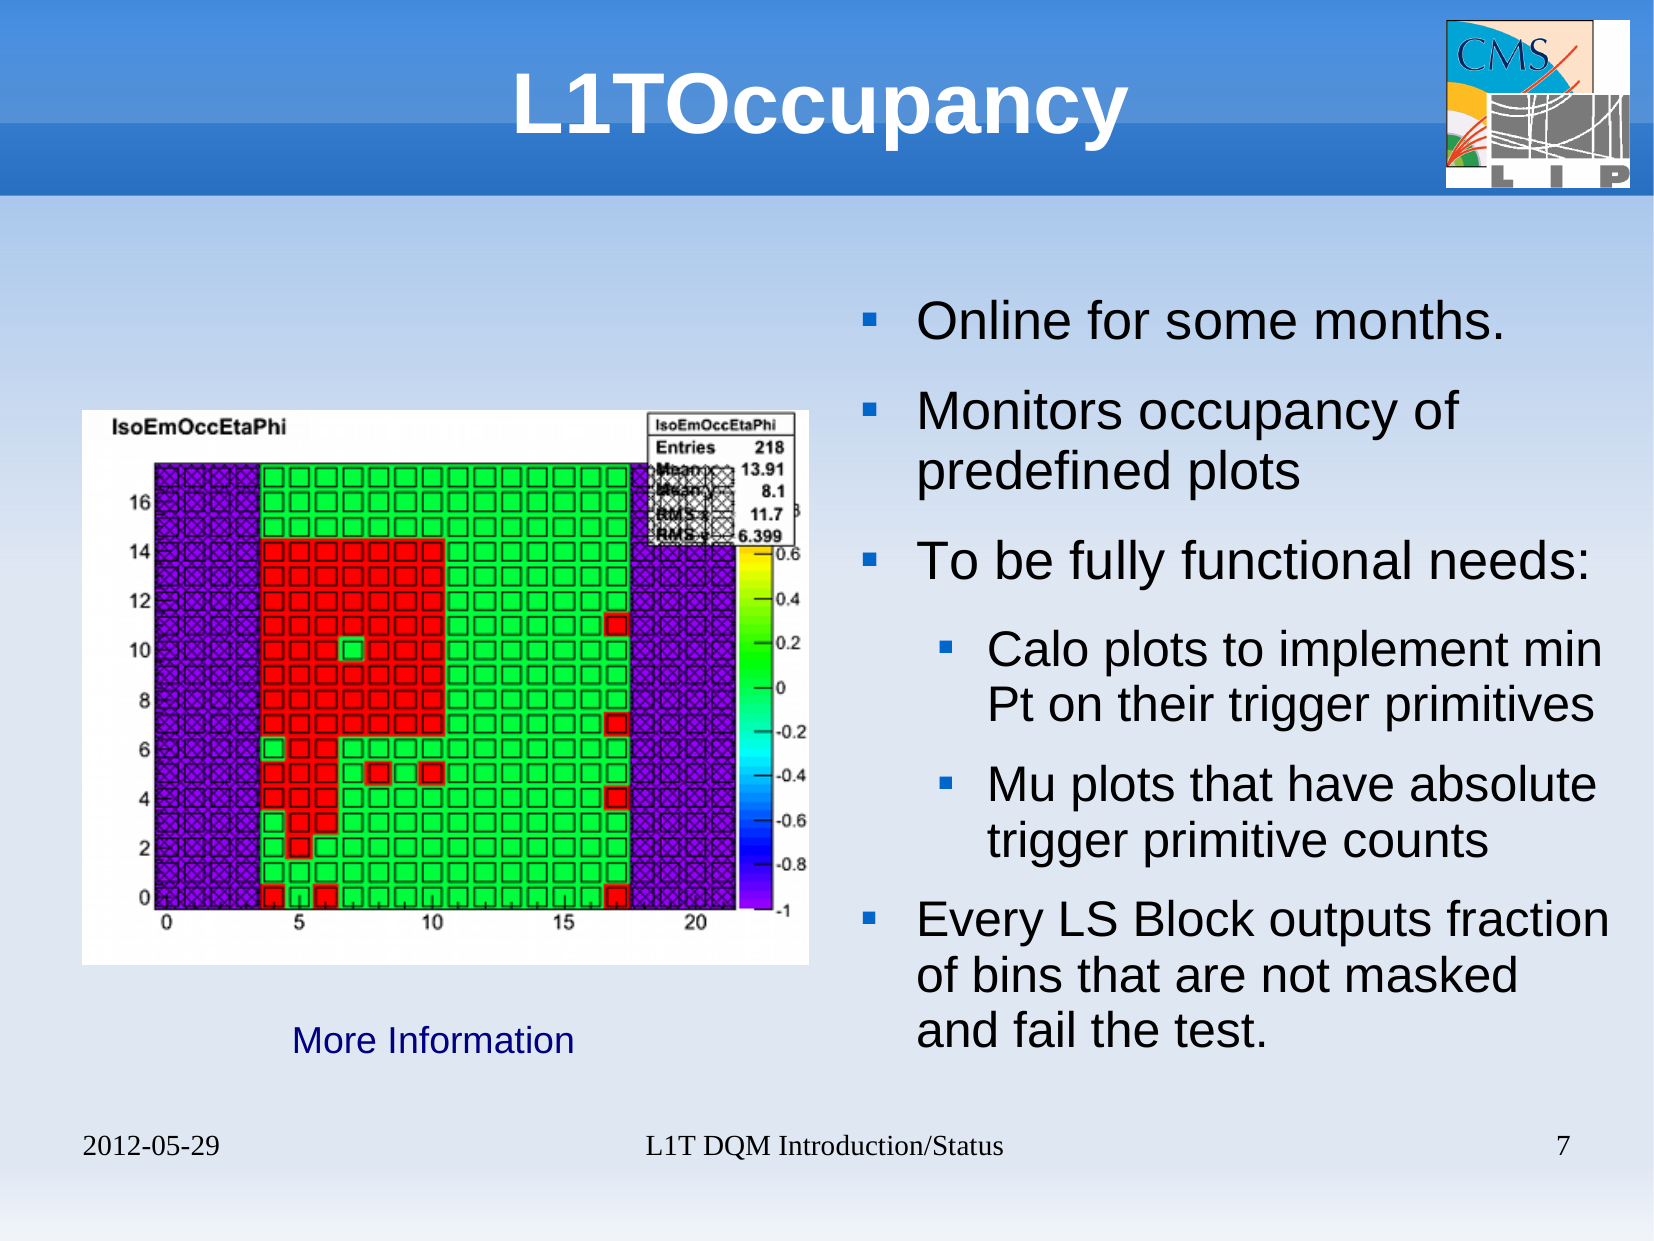

# L1TOccupancy
Online for some months.
Monitors occupancy of predefined plots
To be fully functional needs:
Calo plots to implement min Pt on their trigger primitives
Mu plots that have absolute trigger primitive counts
Every LS Block outputs fraction of bins that are not masked and fail the test.
More Information
2012-05-29
L1T DQM Introduction/Status
7